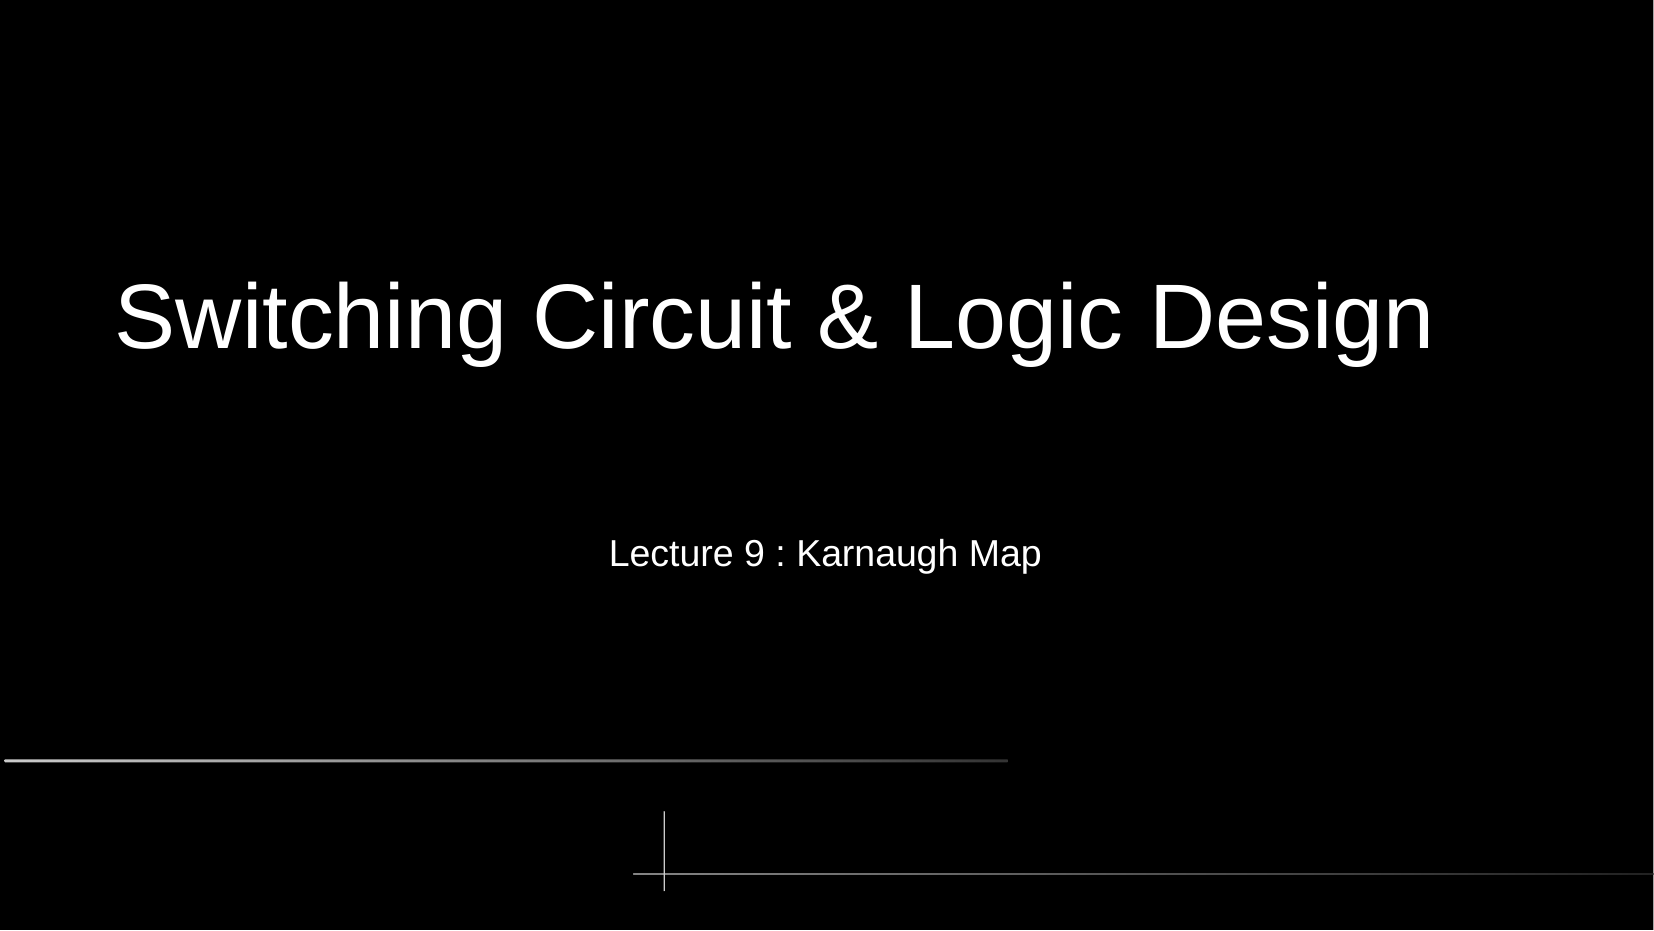

# Switching Circuit & Logic Design
Lecture 9 : Karnaugh Map